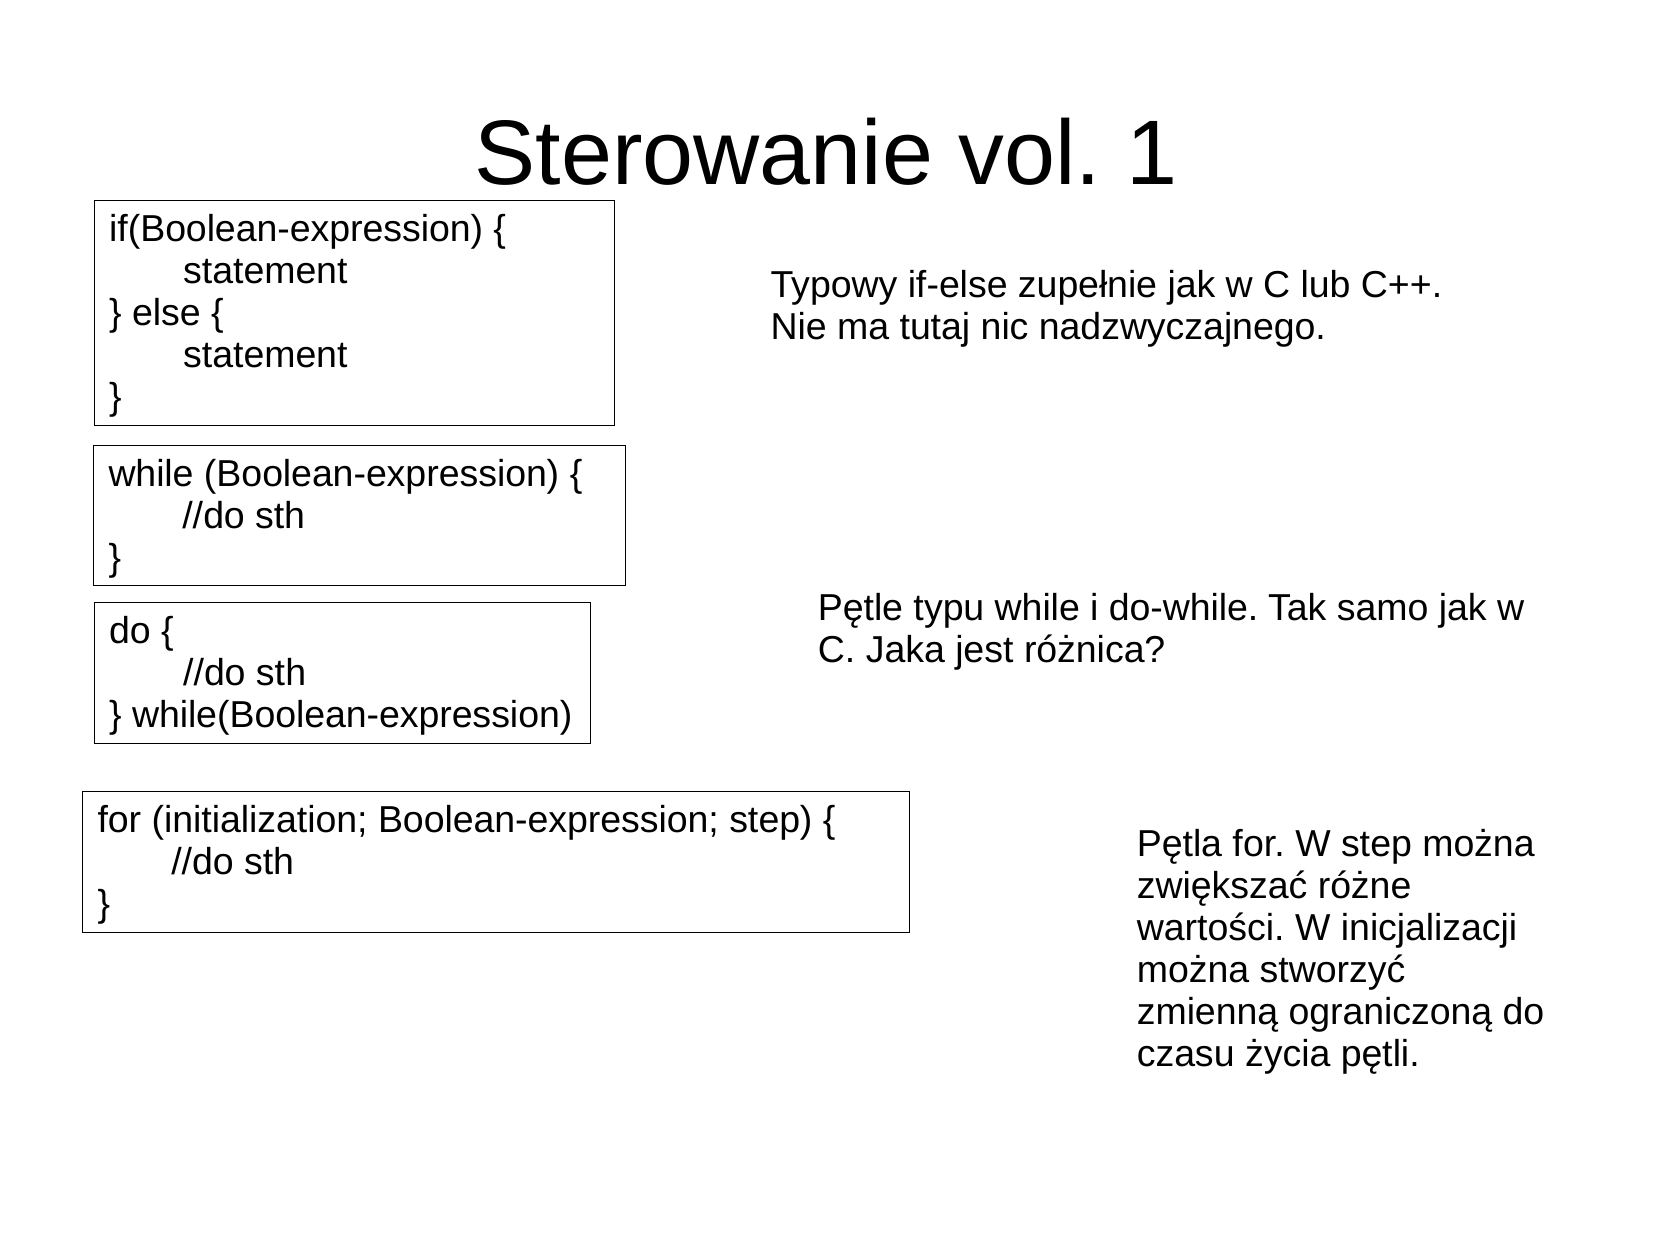

# Sterowanie vol. 1
if(Boolean-expression) {
	statement
} else {
	statement
}
Typowy if-else zupełnie jak w C lub C++. Nie ma tutaj nic nadzwyczajnego.
while (Boolean-expression) {
	//do sth
}
Pętle typu while i do-while. Tak samo jak w C. Jaka jest różnica?
do {
	//do sth
} while(Boolean-expression)
for (initialization; Boolean-expression; step) {
	//do sth
}
Pętla for. W step można zwiększać różne wartości. W inicjalizacji można stworzyć zmienną ograniczoną do czasu życia pętli.